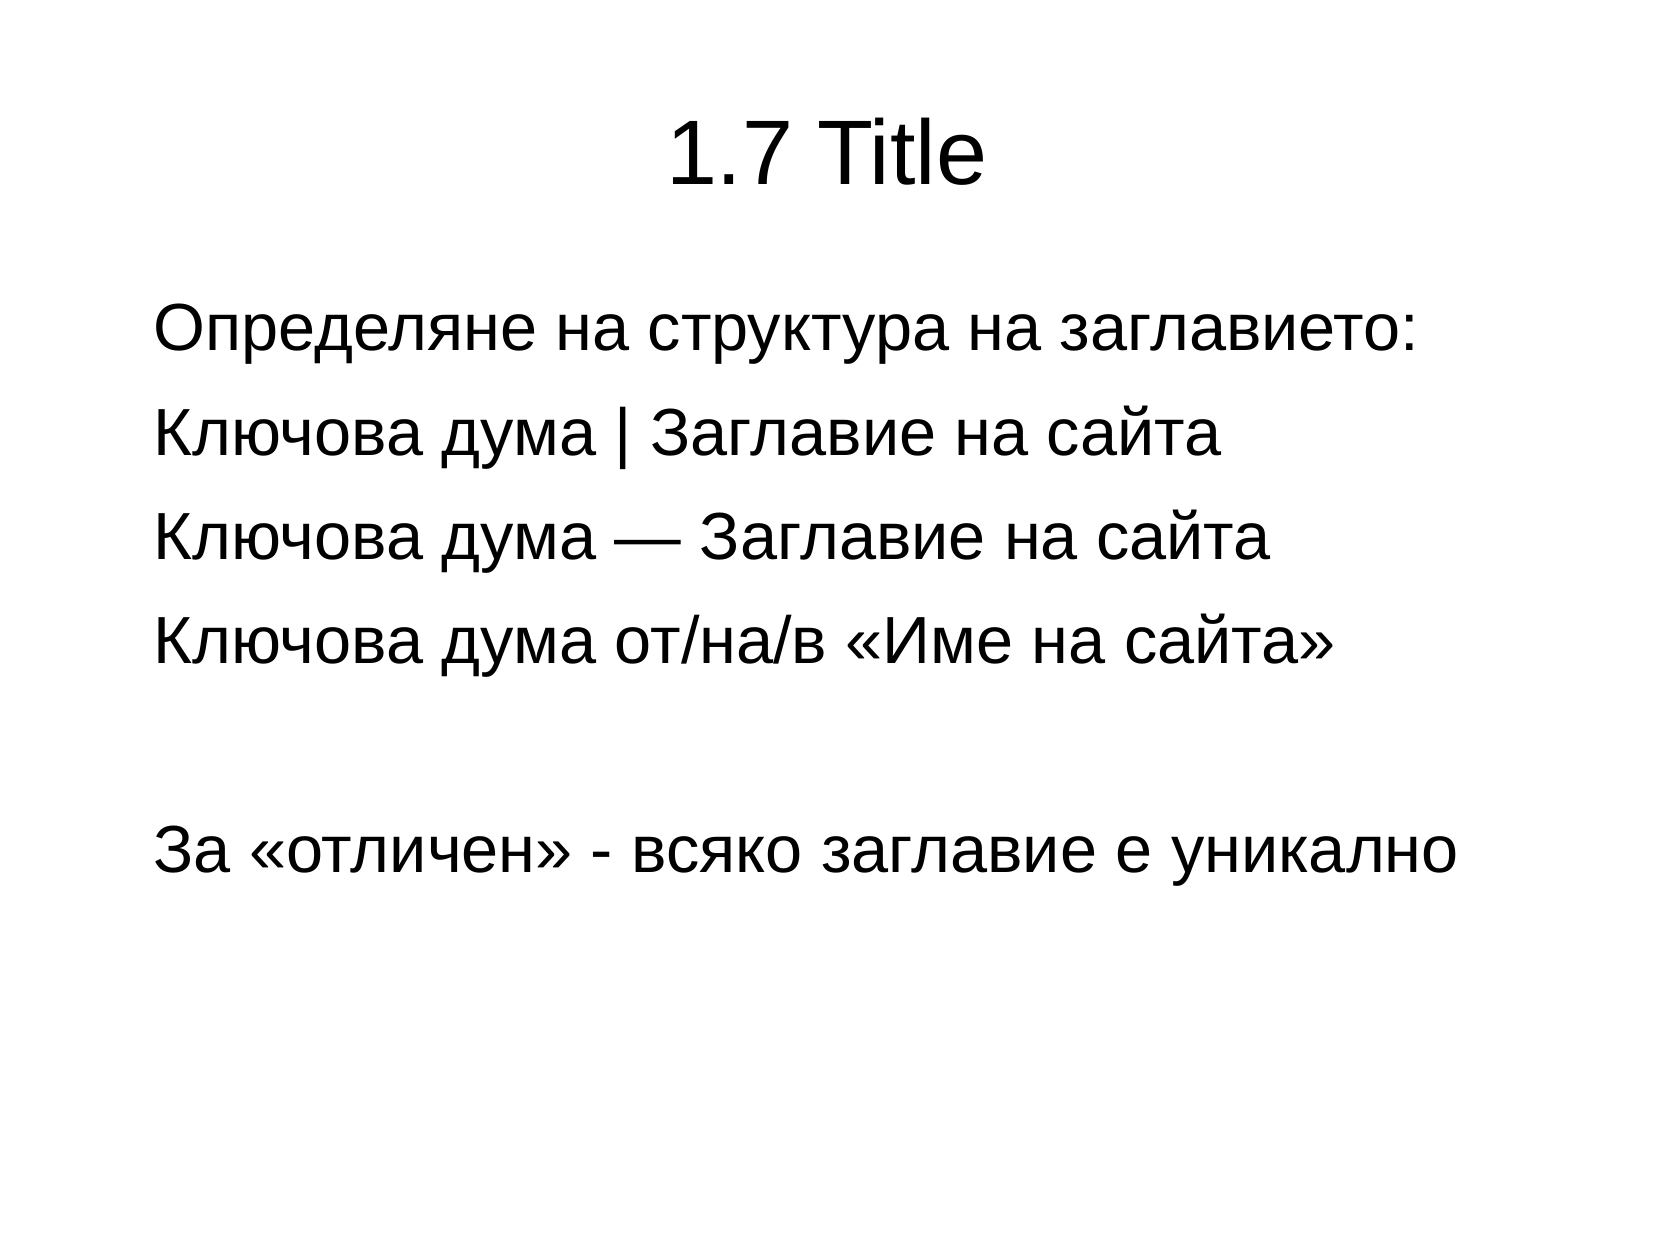

# 1.7 Title
Определяне на структура на заглавието:
Ключова дума | Заглавие на сайта
Ключова дума — Заглавие на сайта
Ключова дума от/на/в «Име на сайта»
За «отличен» - всяко заглавие е уникално